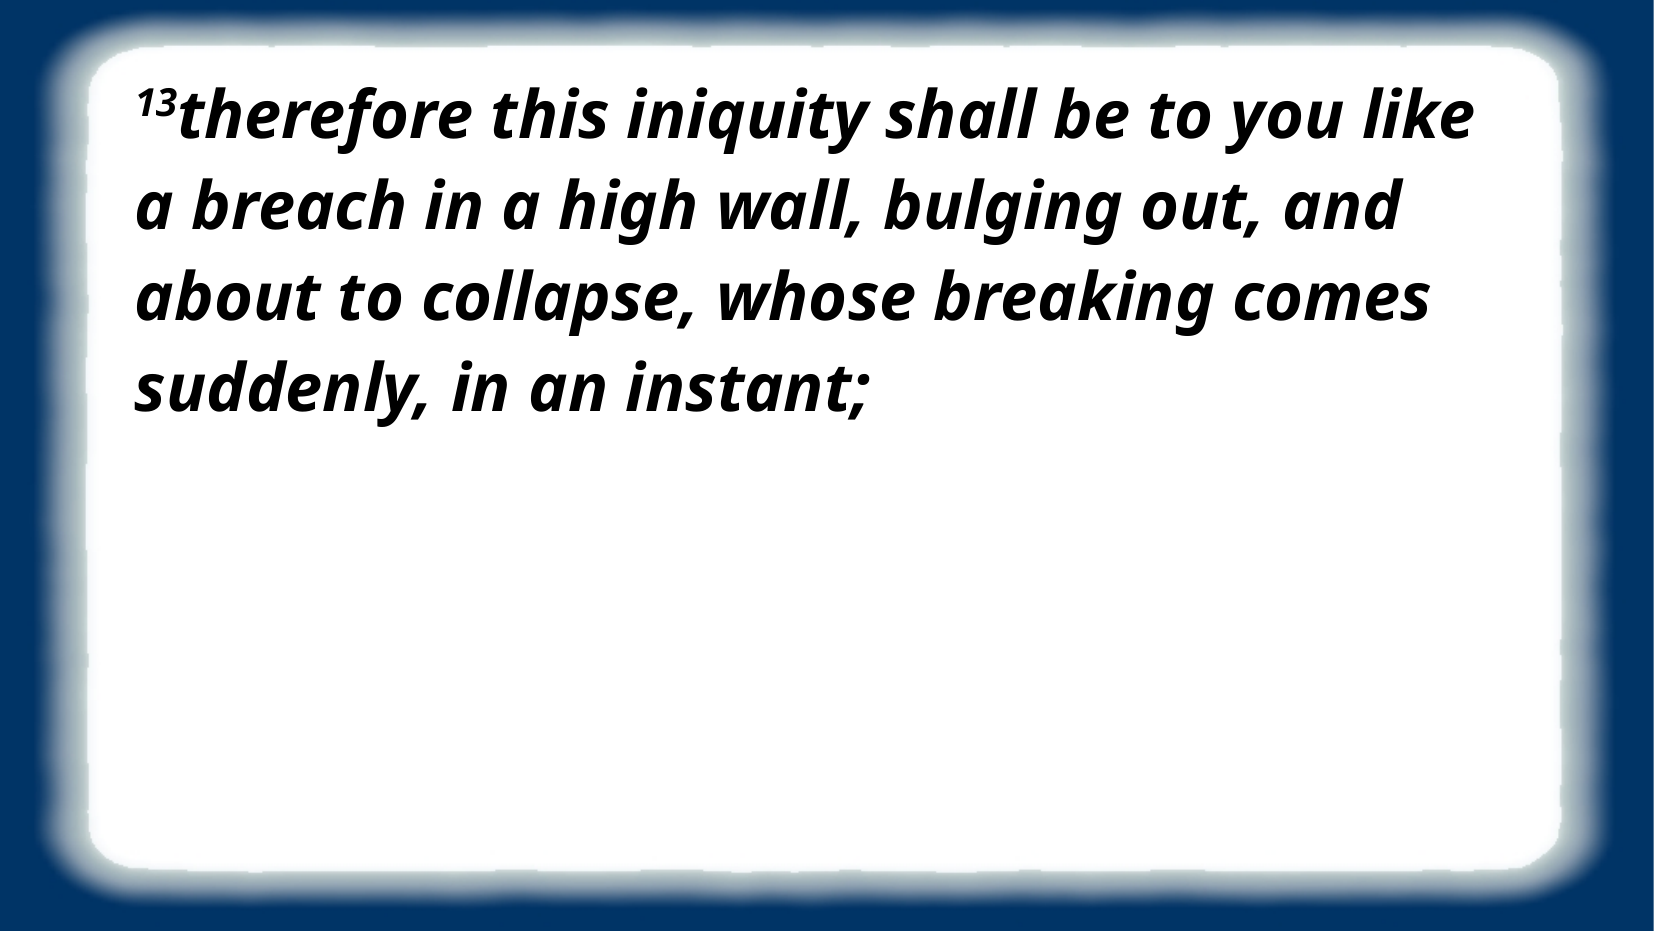

13therefore this iniquity shall be to you like a breach in a high wall, bulging out, and about to collapse, whose breaking comes suddenly, in an instant;